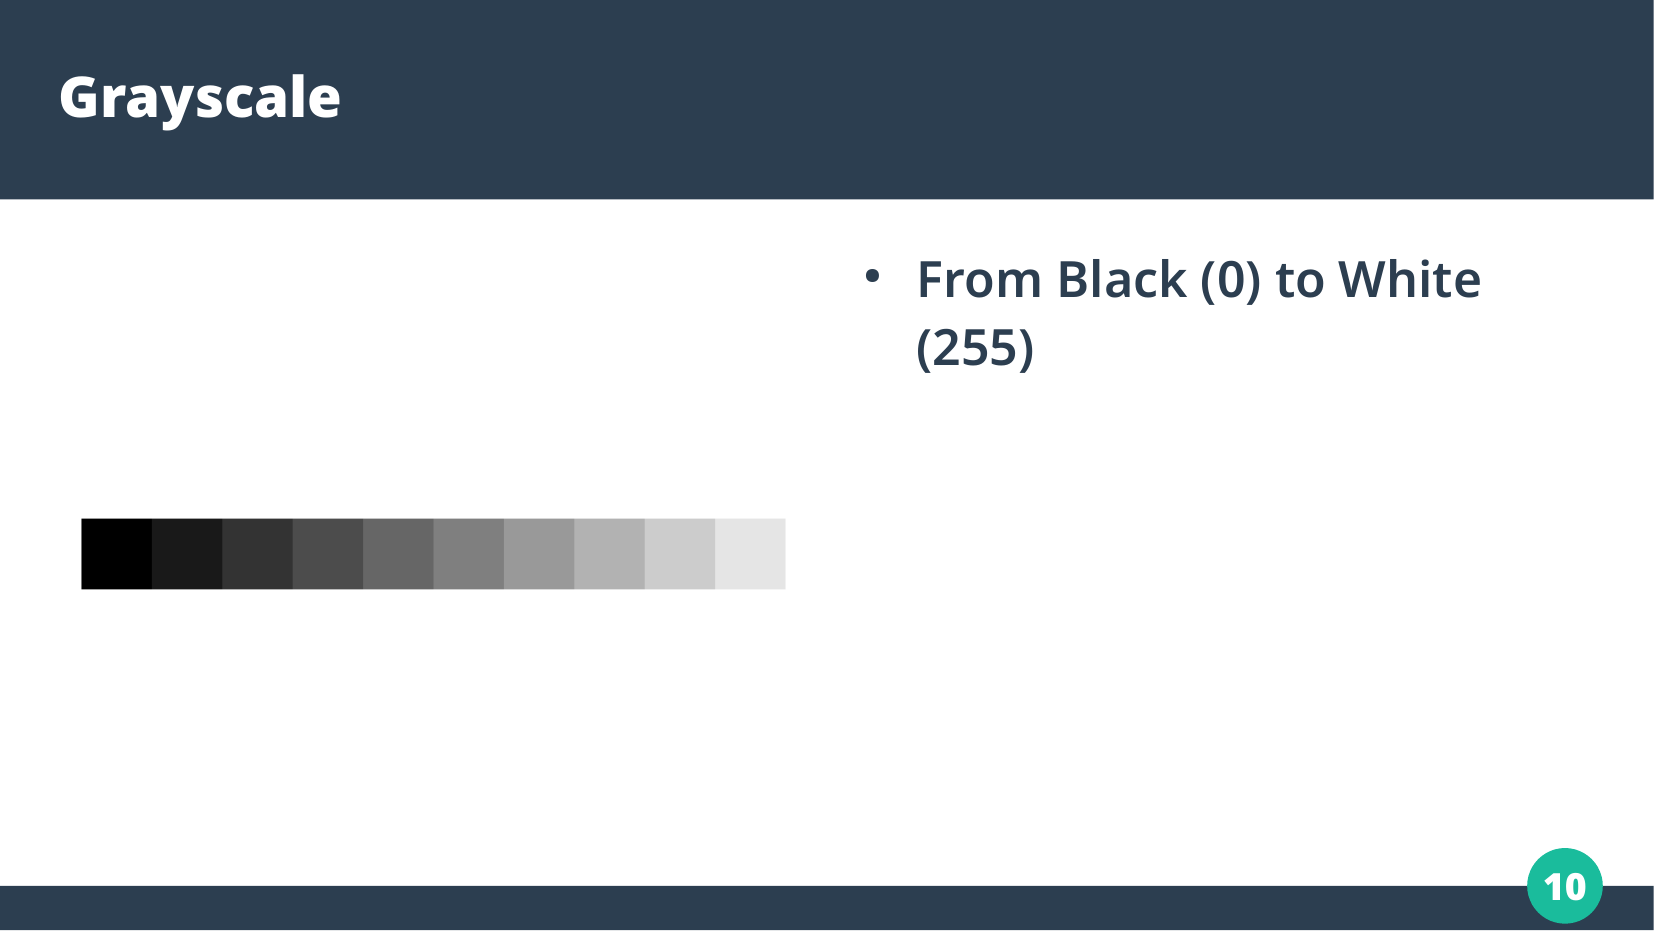

# Grayscale
From Black (0) to White (255)